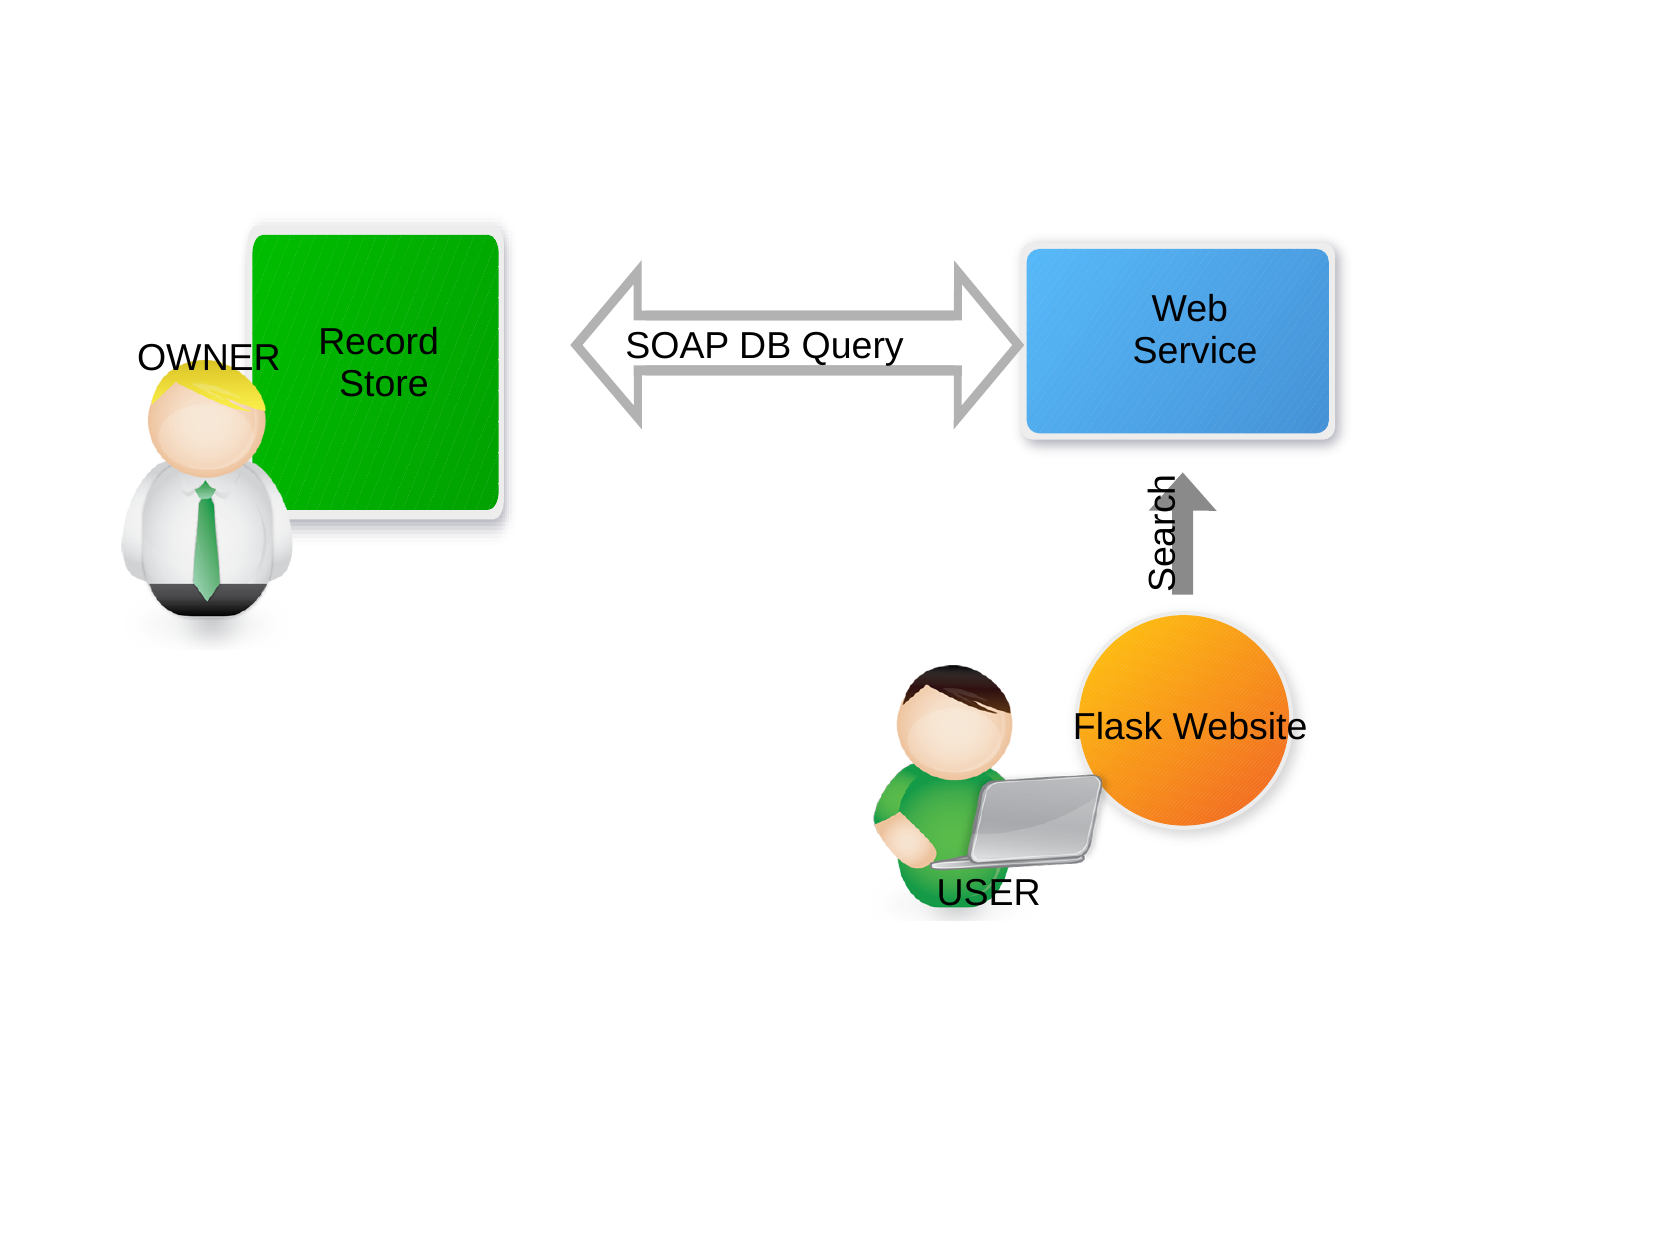

Record
Store
Web
 Service
SOAP DB Query
OWNER
Search
Flask Website
USER